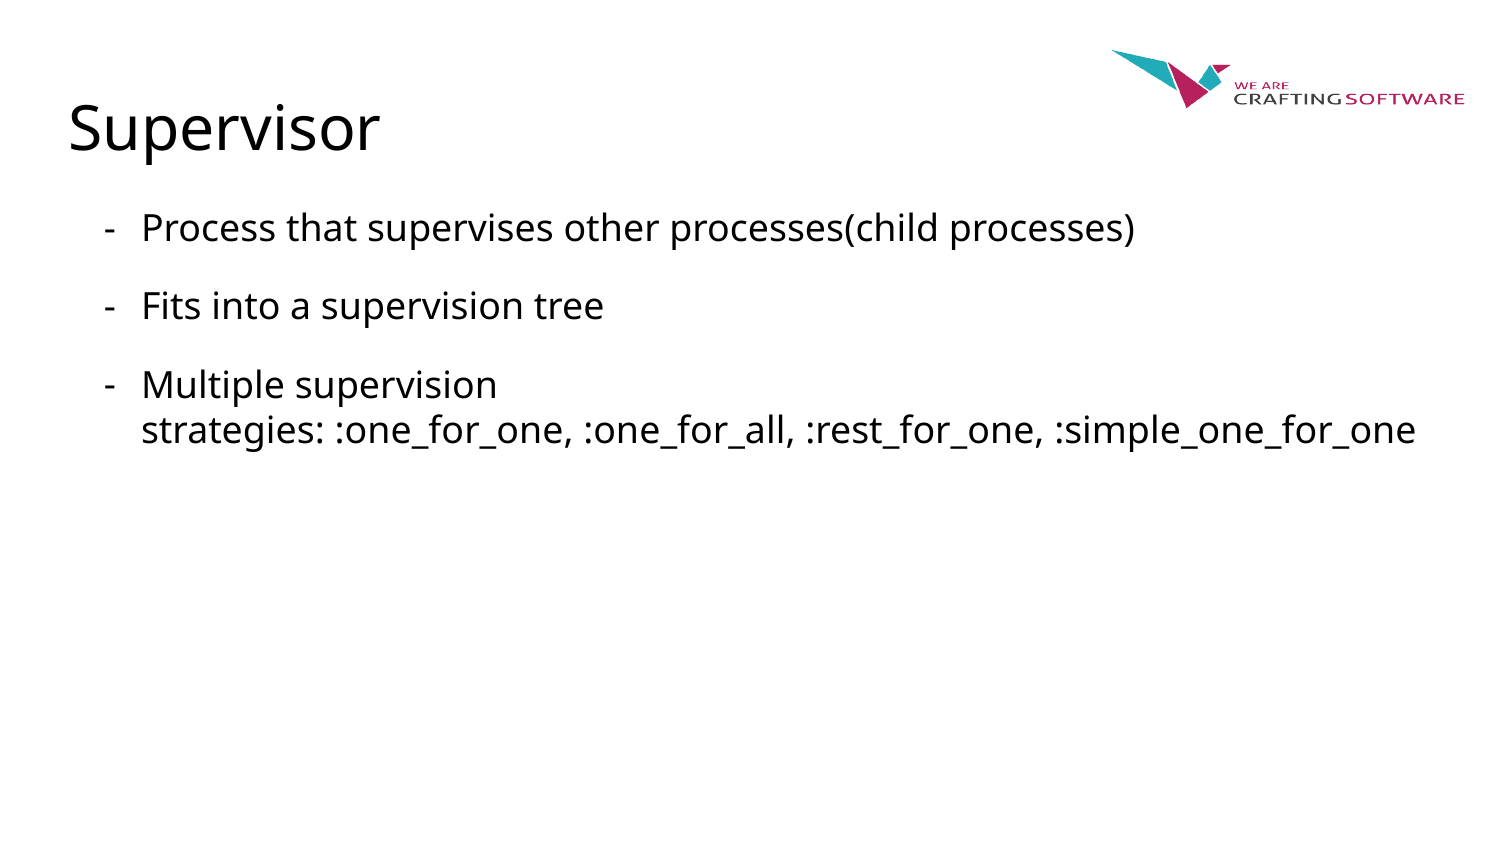

# Supervisor
Process that supervises other processes(child processes)
Fits into a supervision tree
Multiple supervision strategies: :one_for_one, :one_for_all, :rest_for_one, :simple_one_for_one